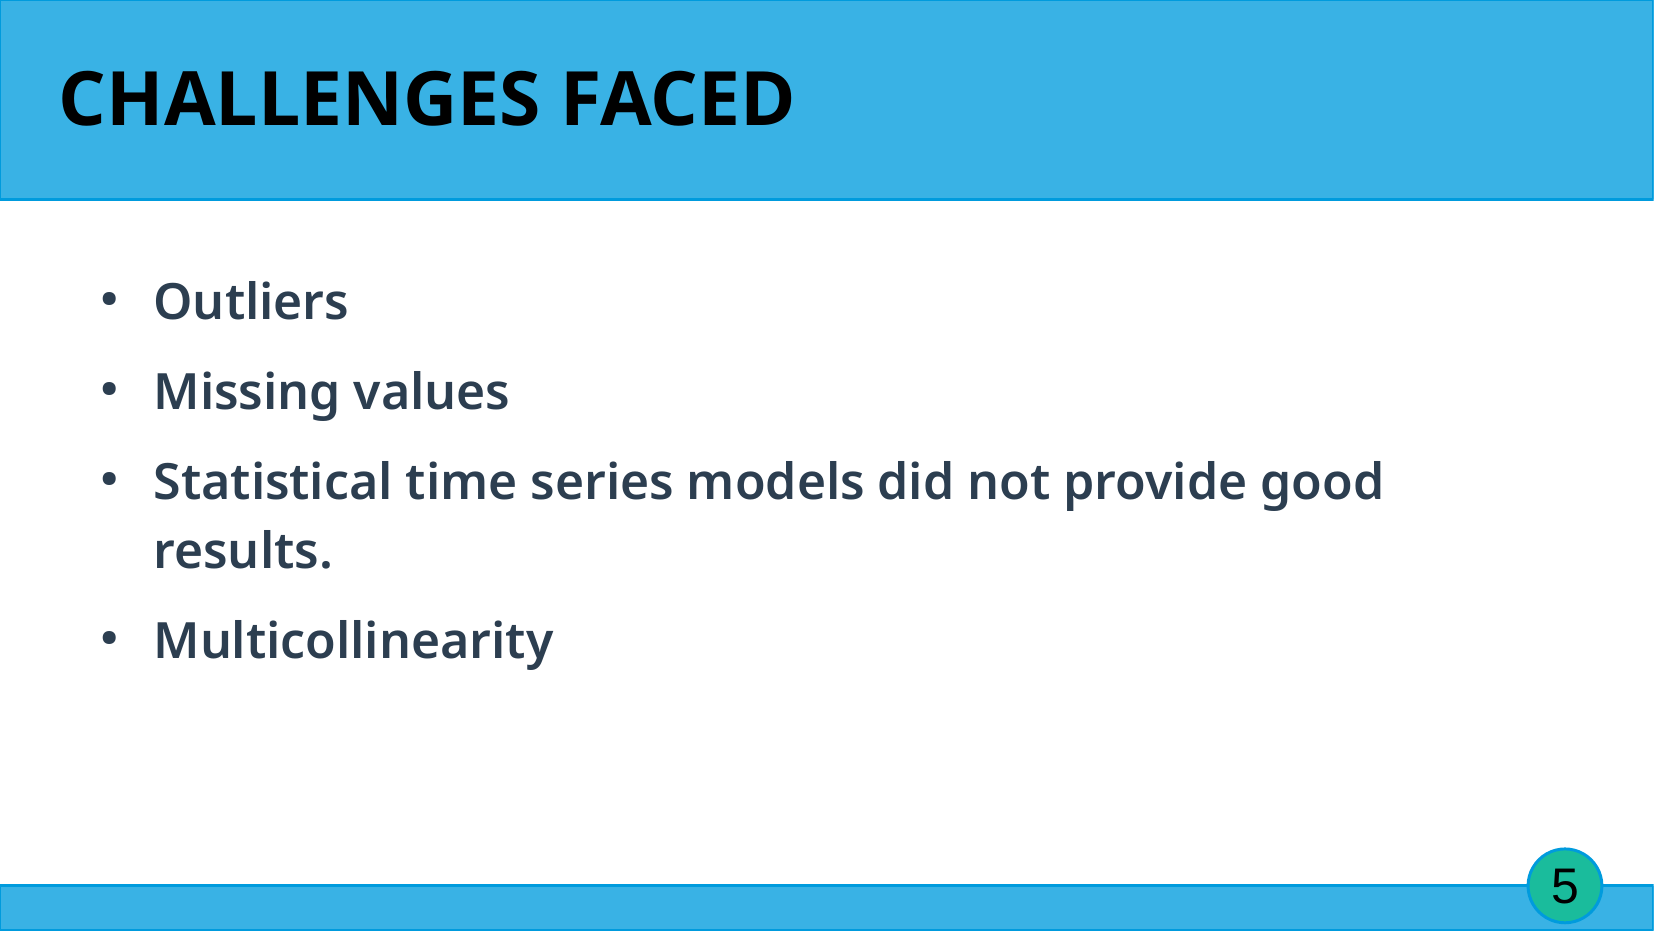

# CHALLENGES FACED
Outliers
Missing values
Statistical time series models did not provide good results.
Multicollinearity